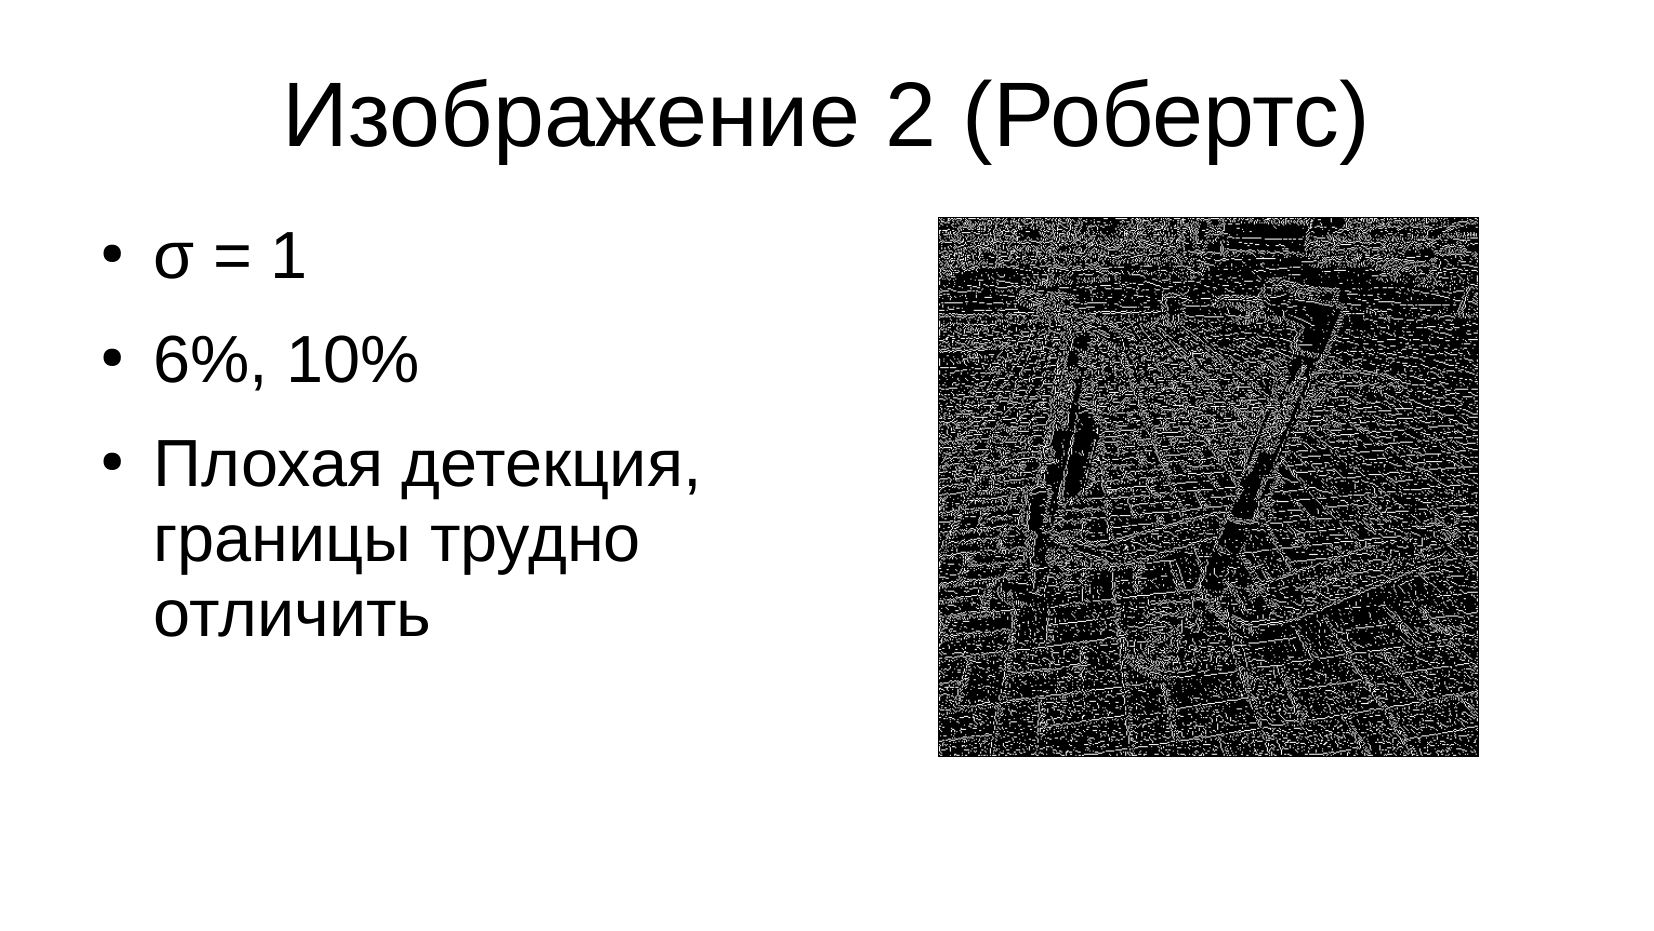

# Изображение 2 (Робертс)
σ = 1
6%, 10%
Плохая детекция, границы трудно отличить